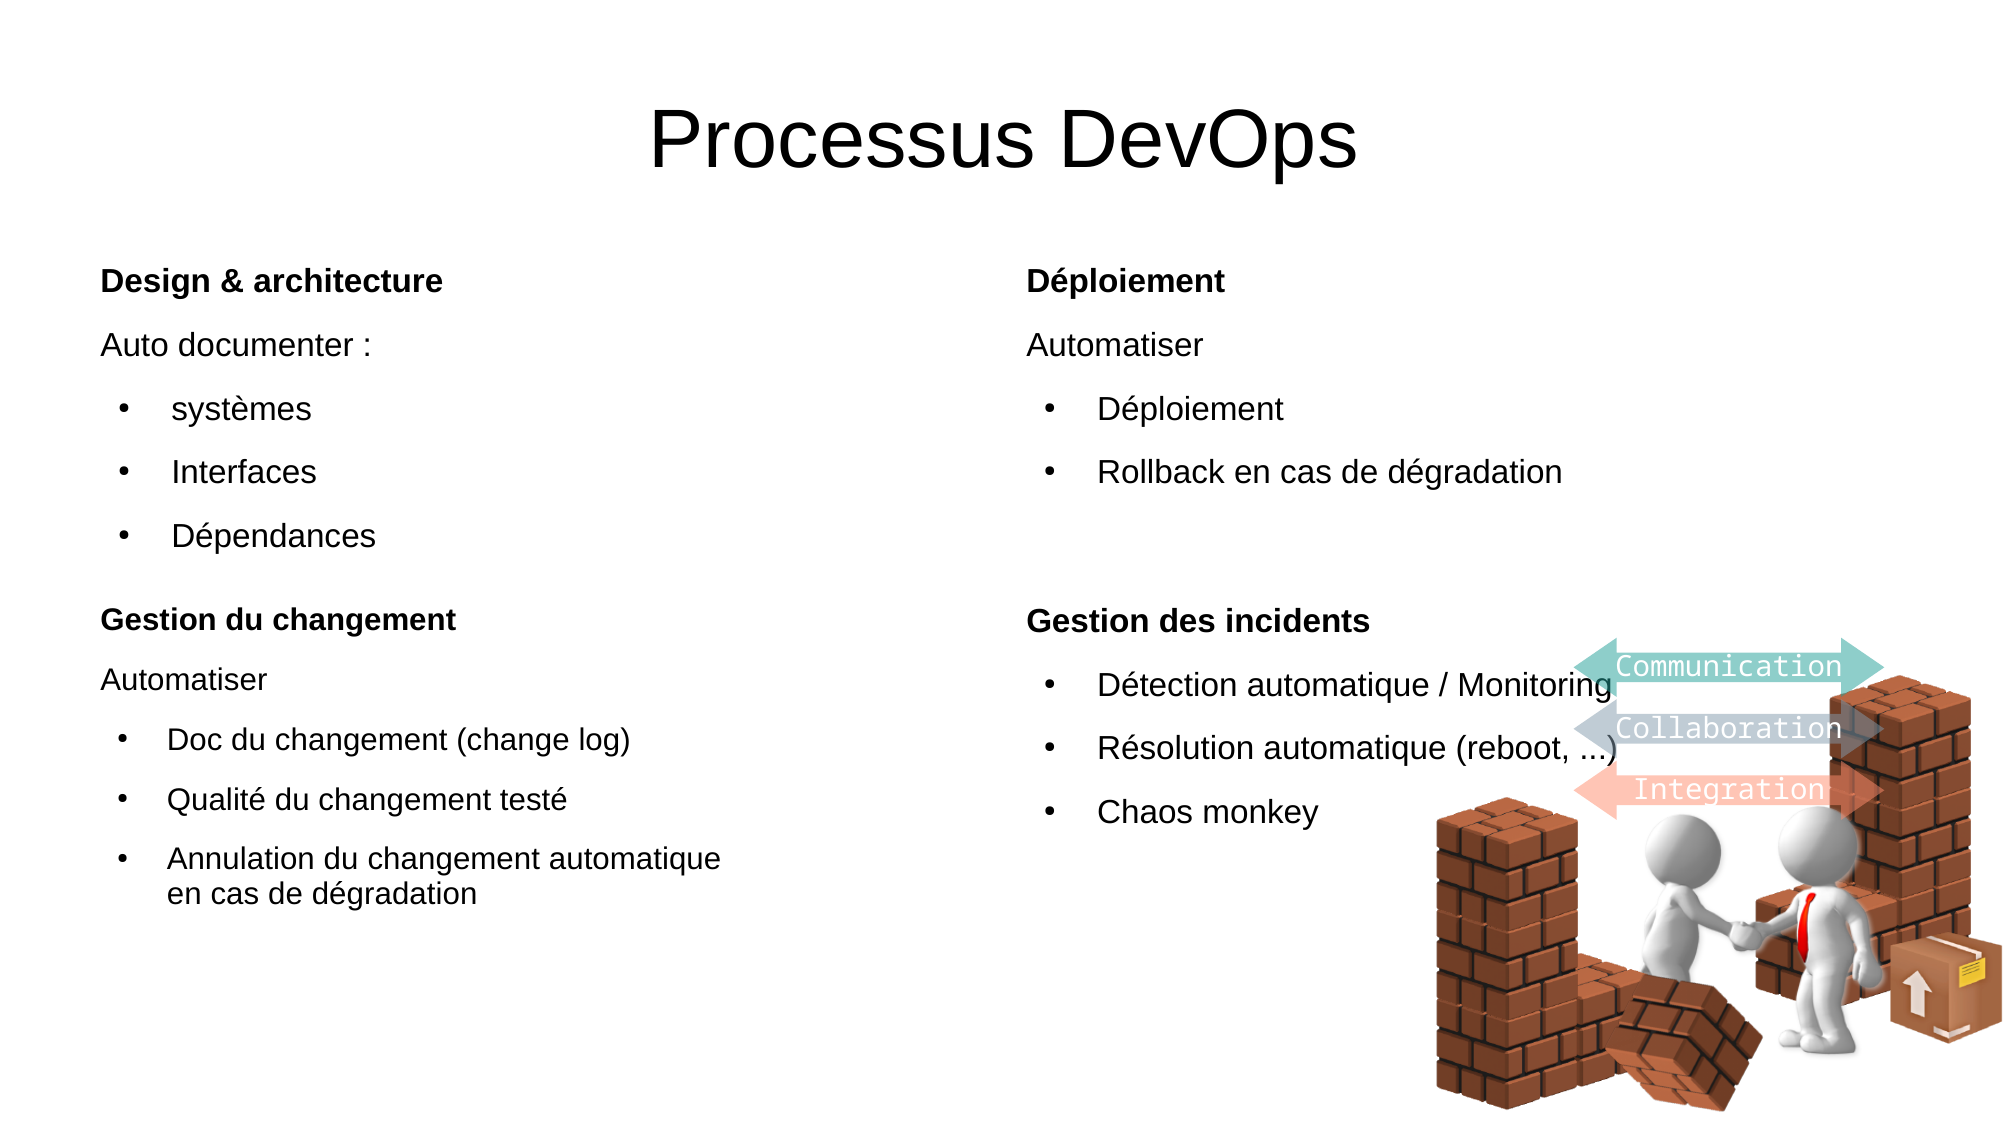

# Processus DevOps
Design & architecture
Auto documenter :
systèmes
Interfaces
Dépendances
Déploiement
Automatiser
Déploiement
Rollback en cas de dégradation
Gestion du changement
Automatiser
Doc du changement (change log)
Qualité du changement testé
Annulation du changement automatique
en cas de dégradation
Gestion des incidents
Détection automatique / Monitoring
Résolution automatique (reboot, ...)
Chaos monkey
Communication
Collaboration
Integration